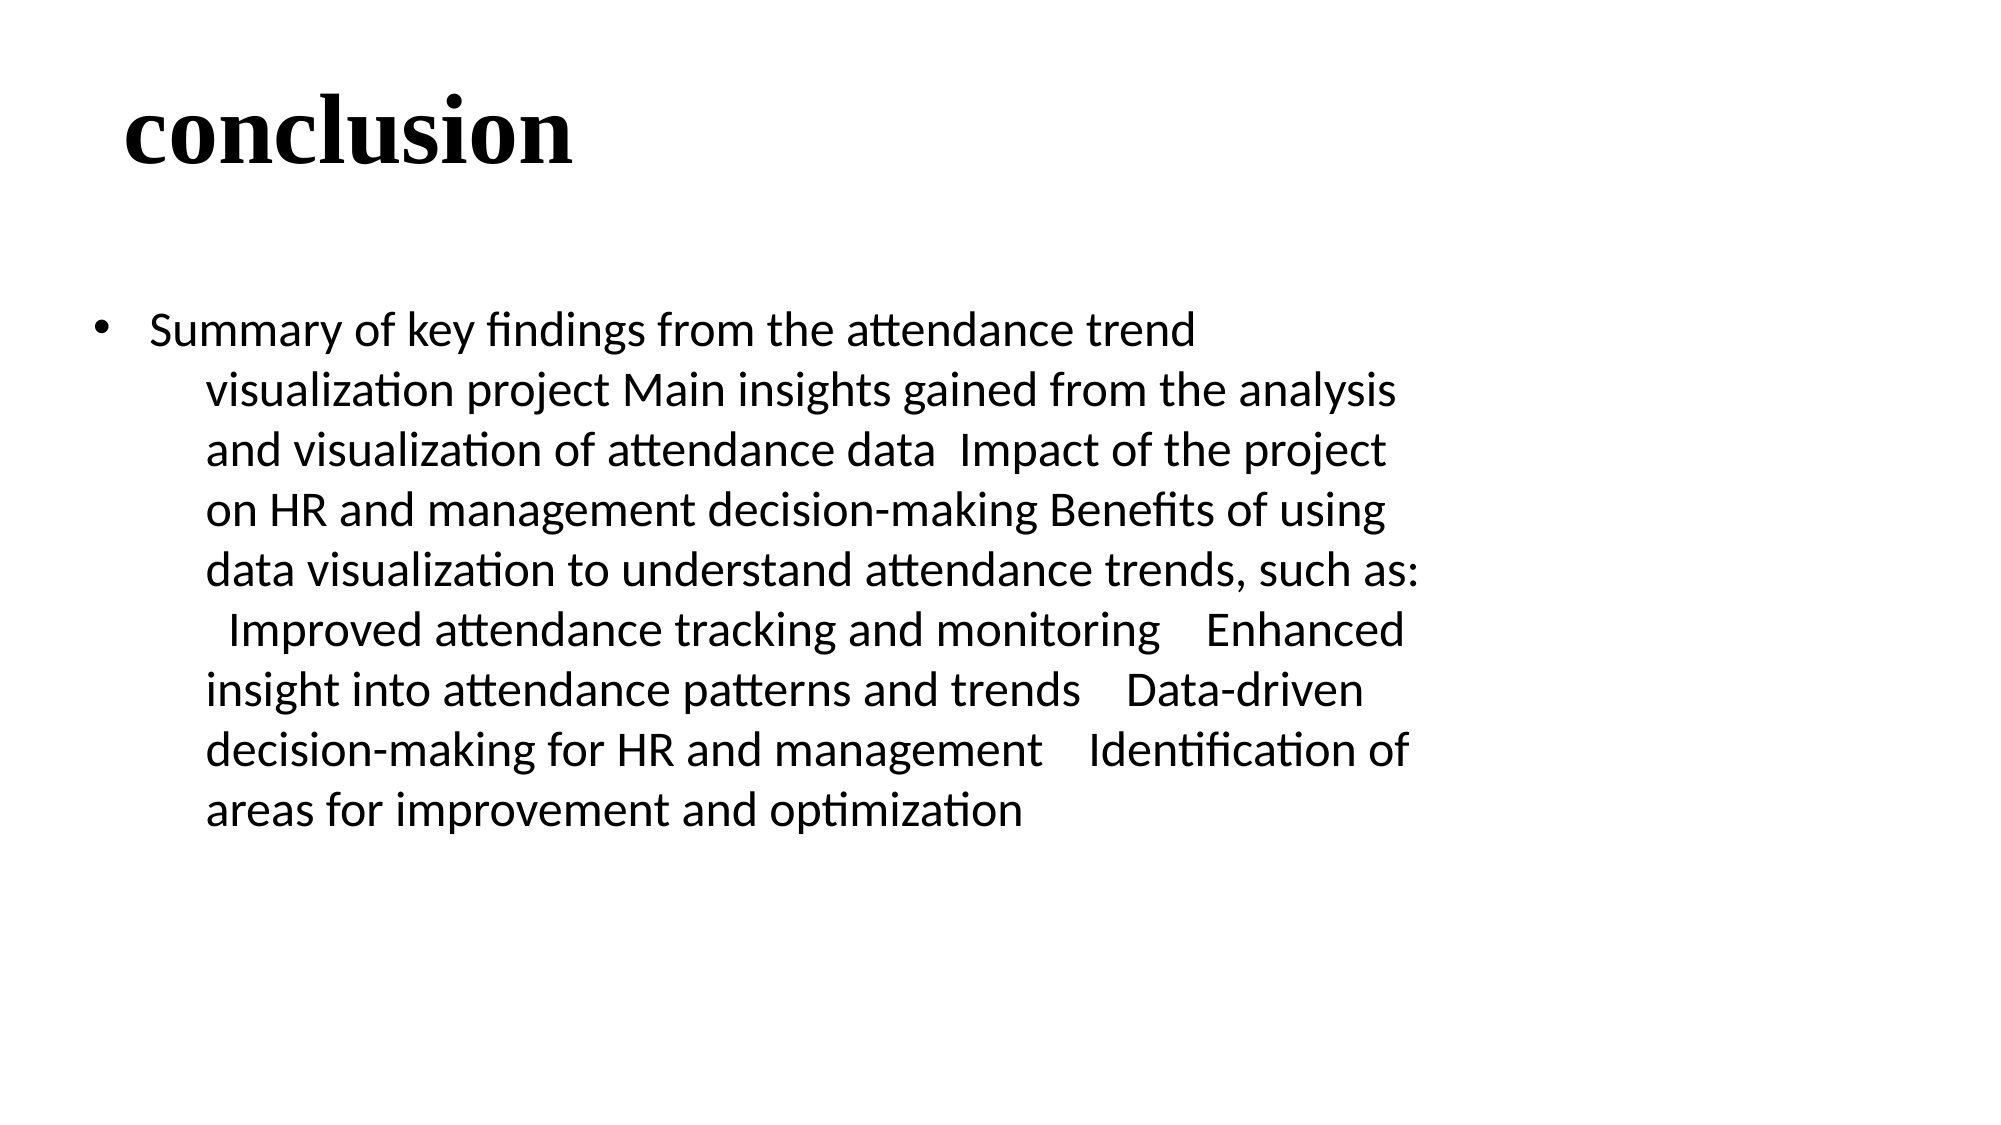

# conclusion
Summary of key findings from the attendance trend visualization project Main insights gained from the analysis and visualization of attendance data Impact of the project on HR and management decision-making Benefits of using data visualization to understand attendance trends, such as: Improved attendance tracking and monitoring Enhanced insight into attendance patterns and trends Data-driven decision-making for HR and management Identification of areas for improvement and optimization